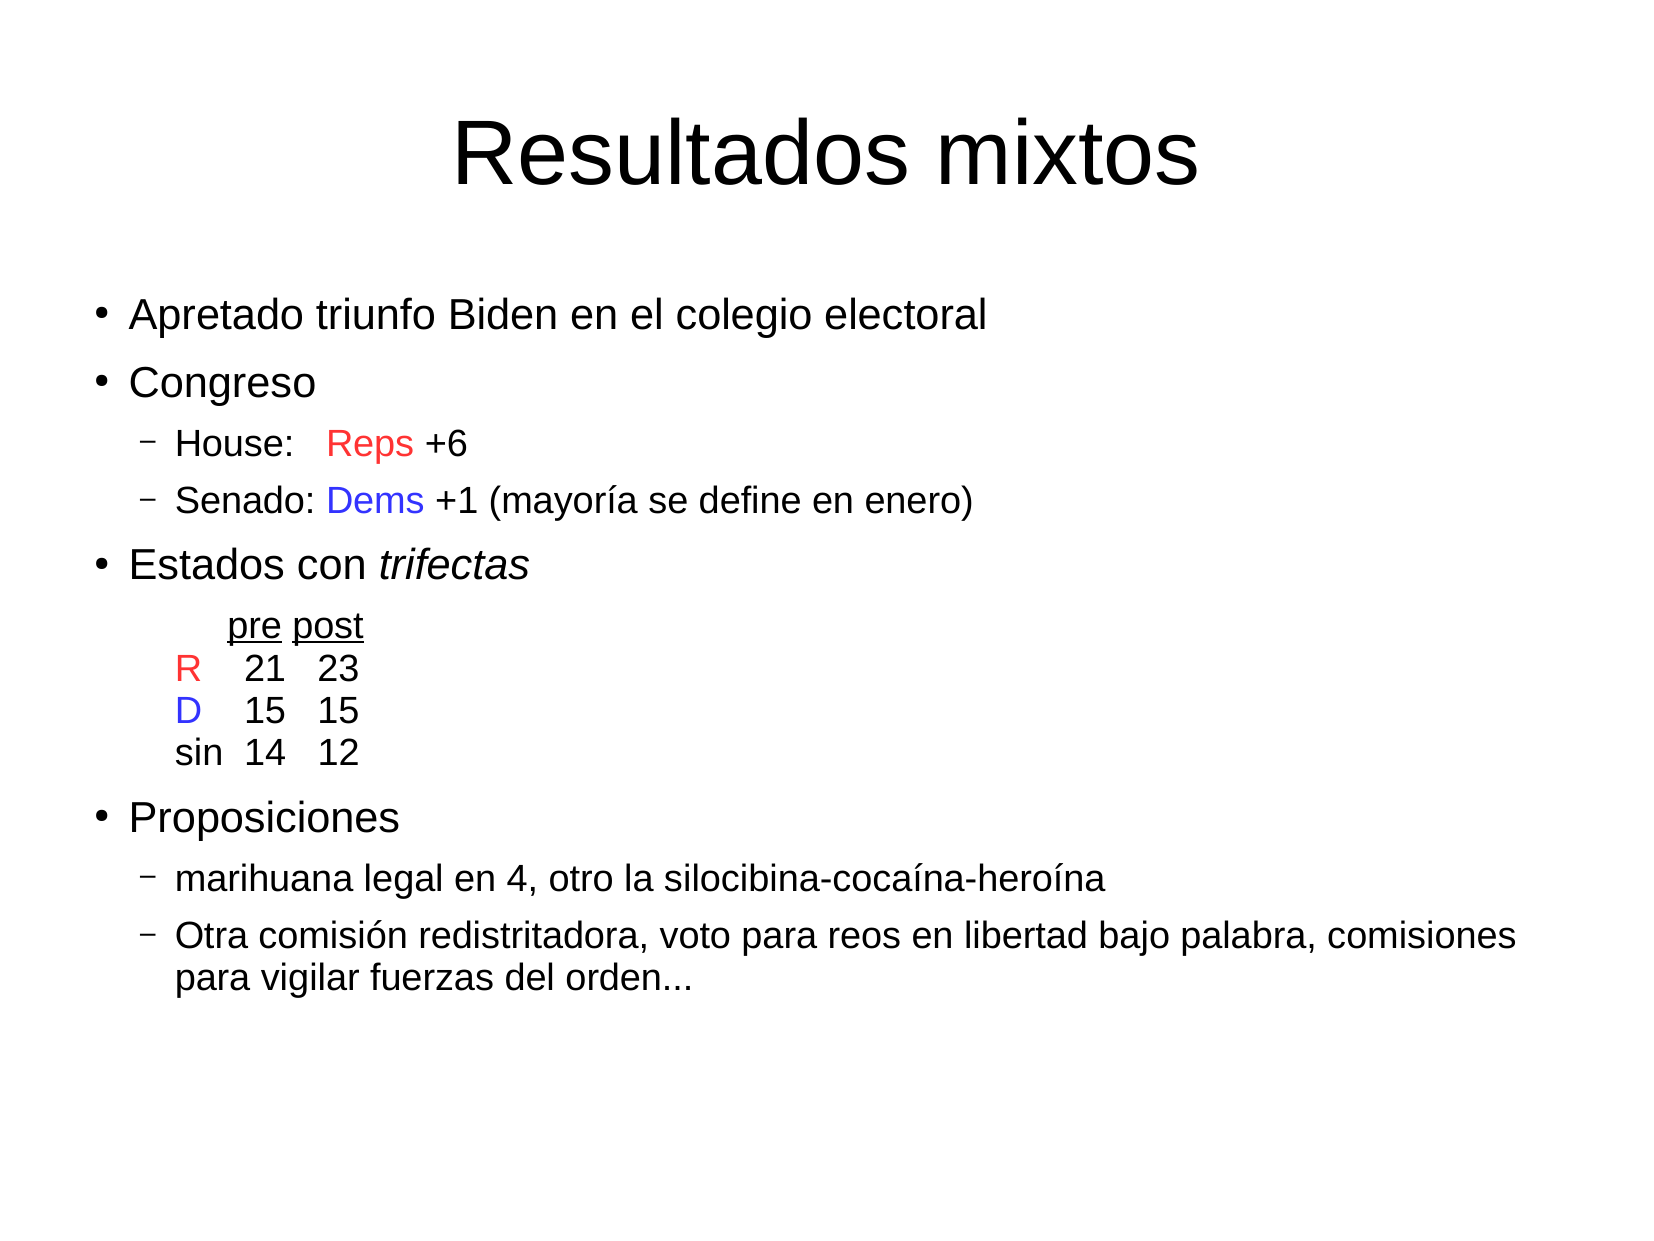

# Resultados mixtos
Apretado triunfo Biden en el colegio electoral
Congreso
House: Reps +6
Senado: Dems +1 (mayoría se define en enero)
Estados con trifectas
 pre post
R 21 23
D 15 15
sin 14 12
Proposiciones
marihuana legal en 4, otro la silocibina-cocaína-heroína
Otra comisión redistritadora, voto para reos en libertad bajo palabra, comisiones para vigilar fuerzas del orden...